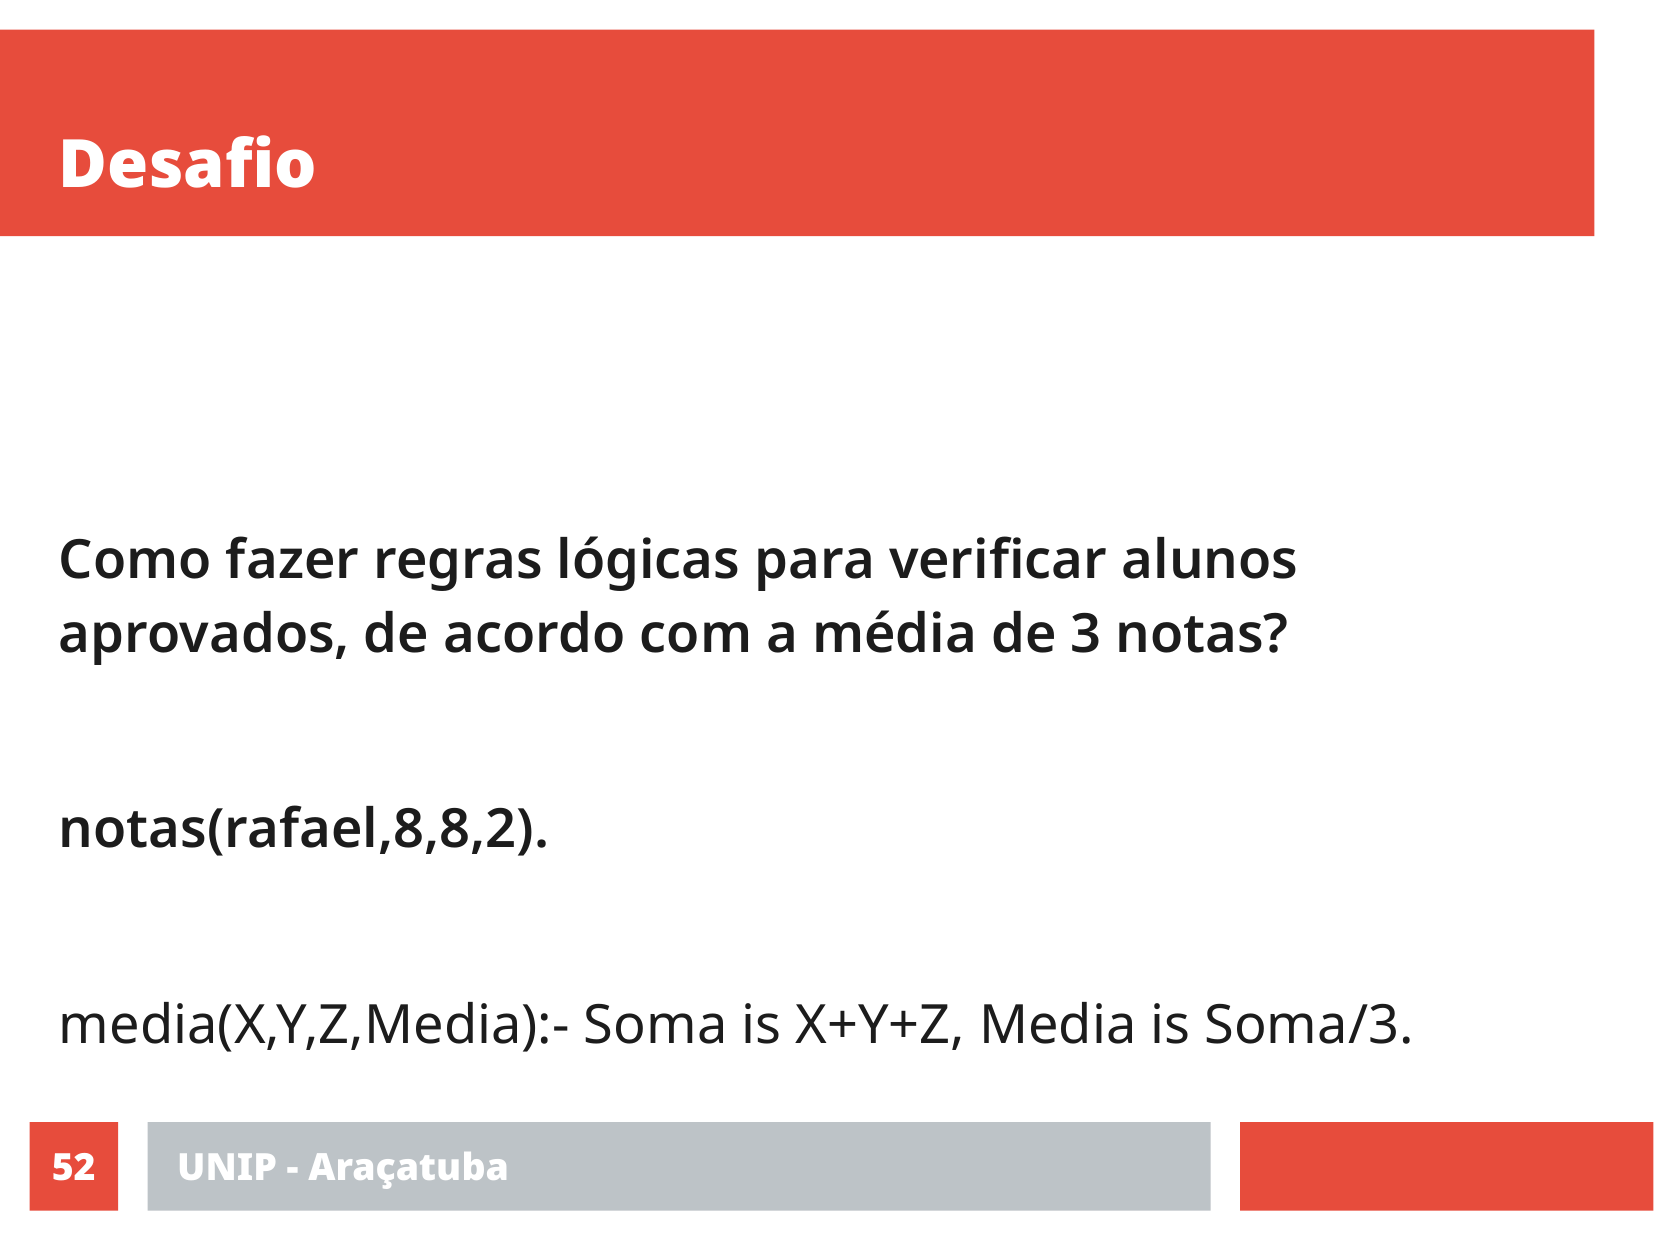

# Desafio
Como fazer regras lógicas para verificar alunos aprovados, de acordo com a média de 3 notas?
notas(rafael,8,8,2).
media(X,Y,Z,Media):- Soma is X+Y+Z, Media is Soma/3.
52
UNIP - Araçatuba